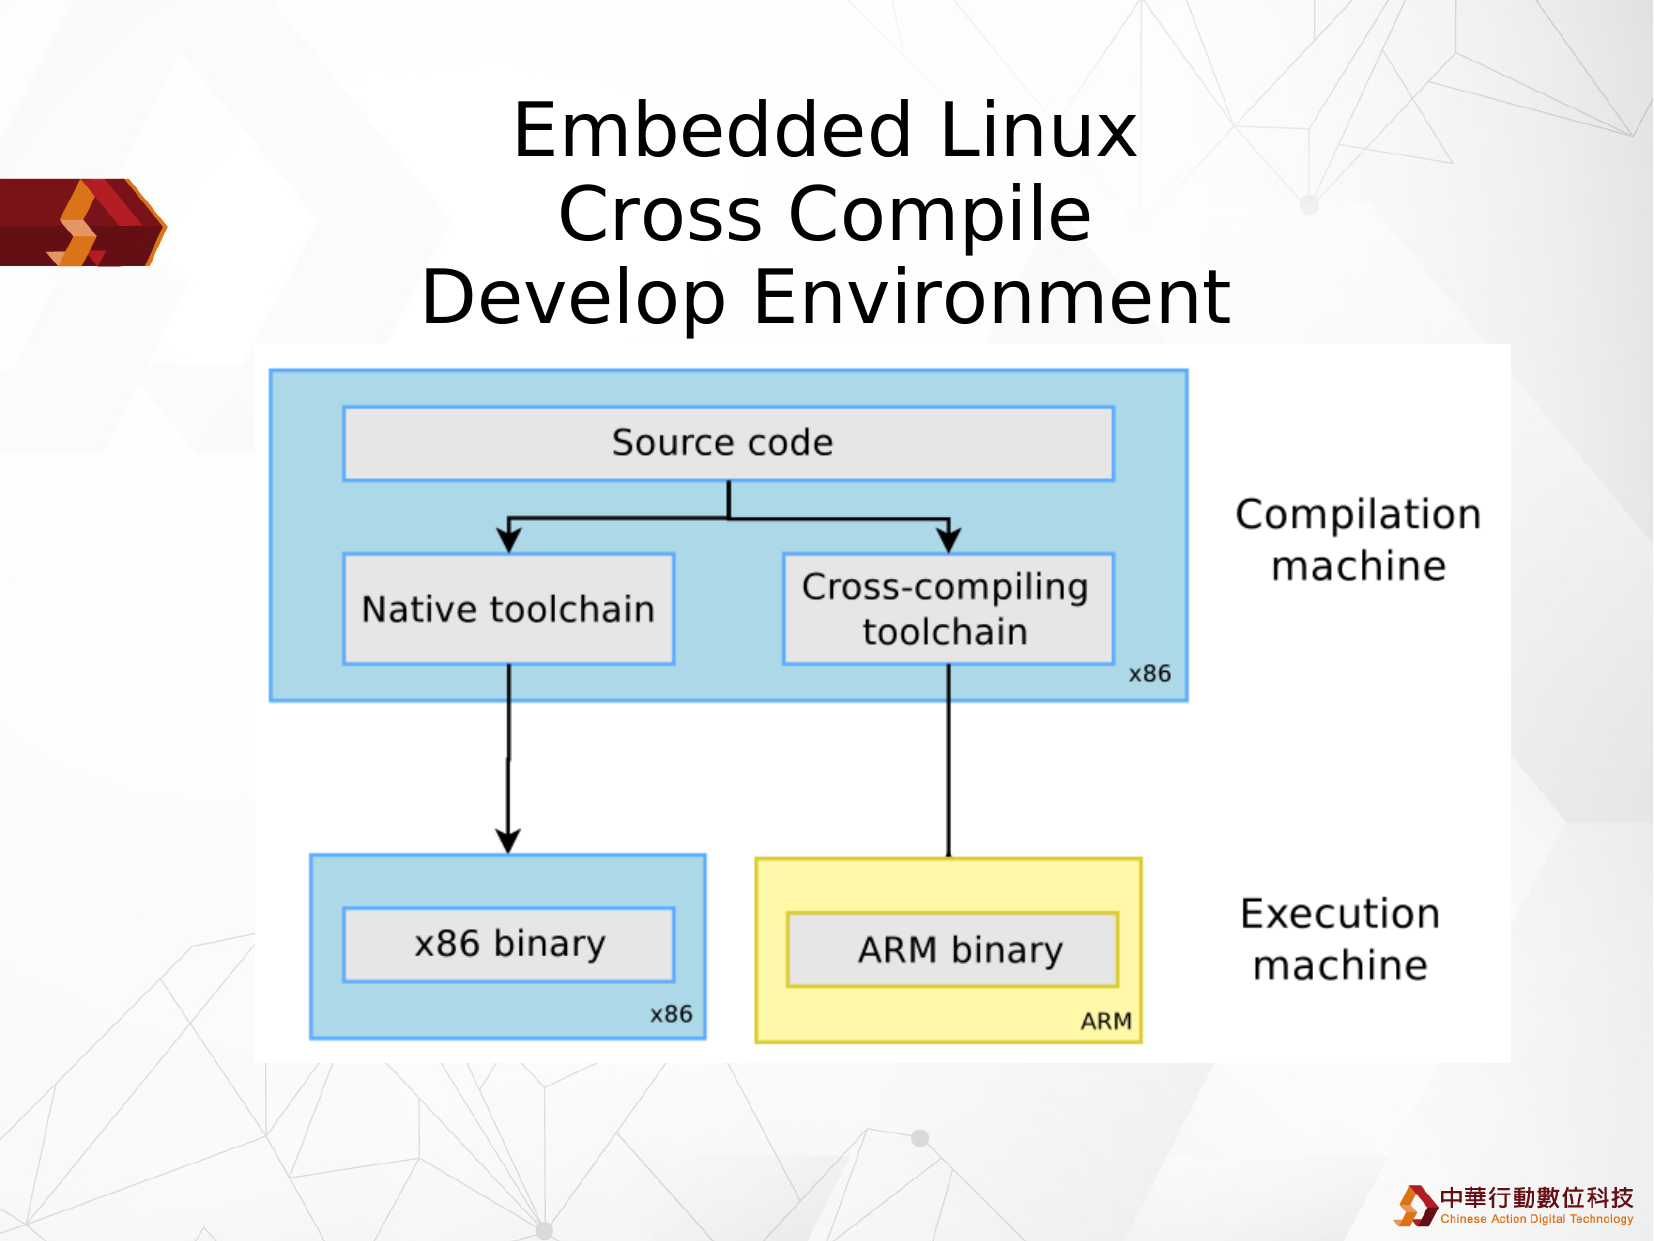

# Embedded Linux Cross Compile Develop Environment